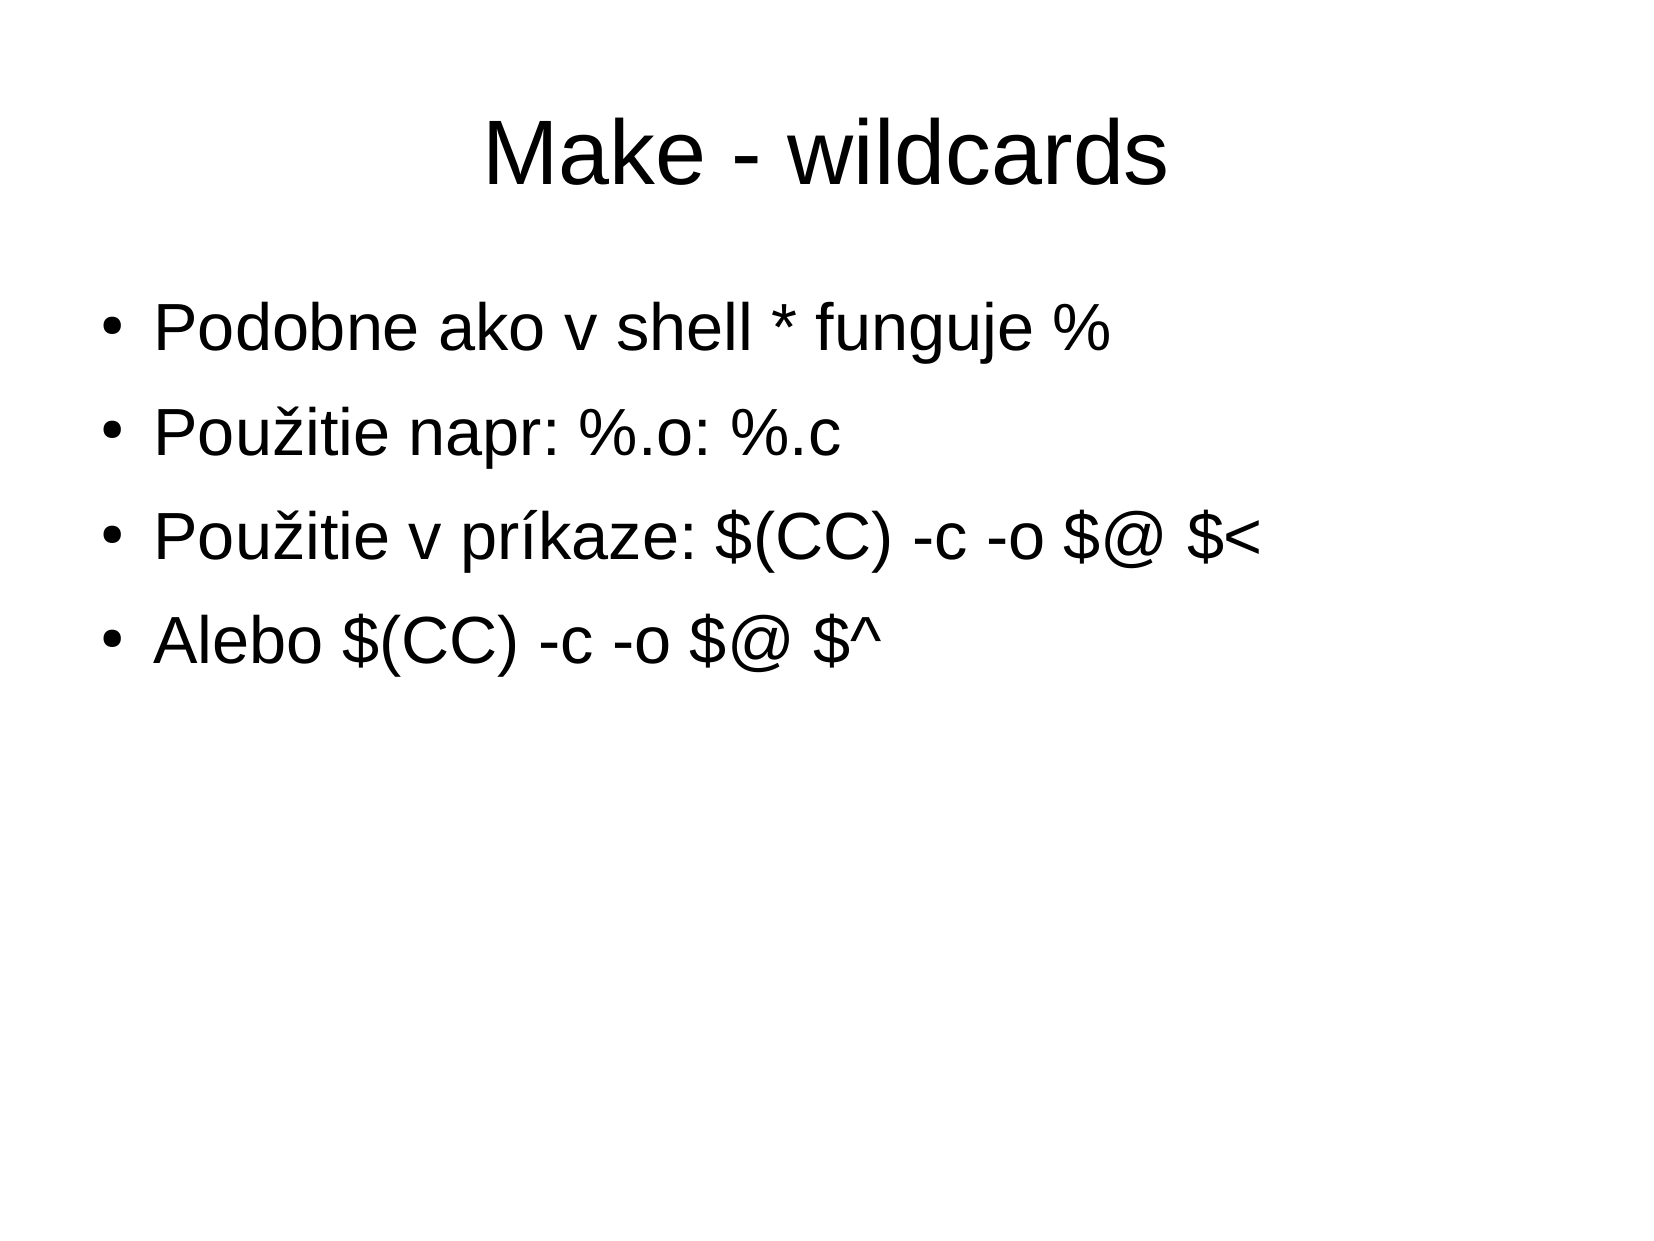

# Make - wildcards
Podobne ako v shell * funguje %
Použitie napr: %.o: %.c
Použitie v príkaze: $(CC) -c -o $@ $<
Alebo $(CC) -c -o $@ $^